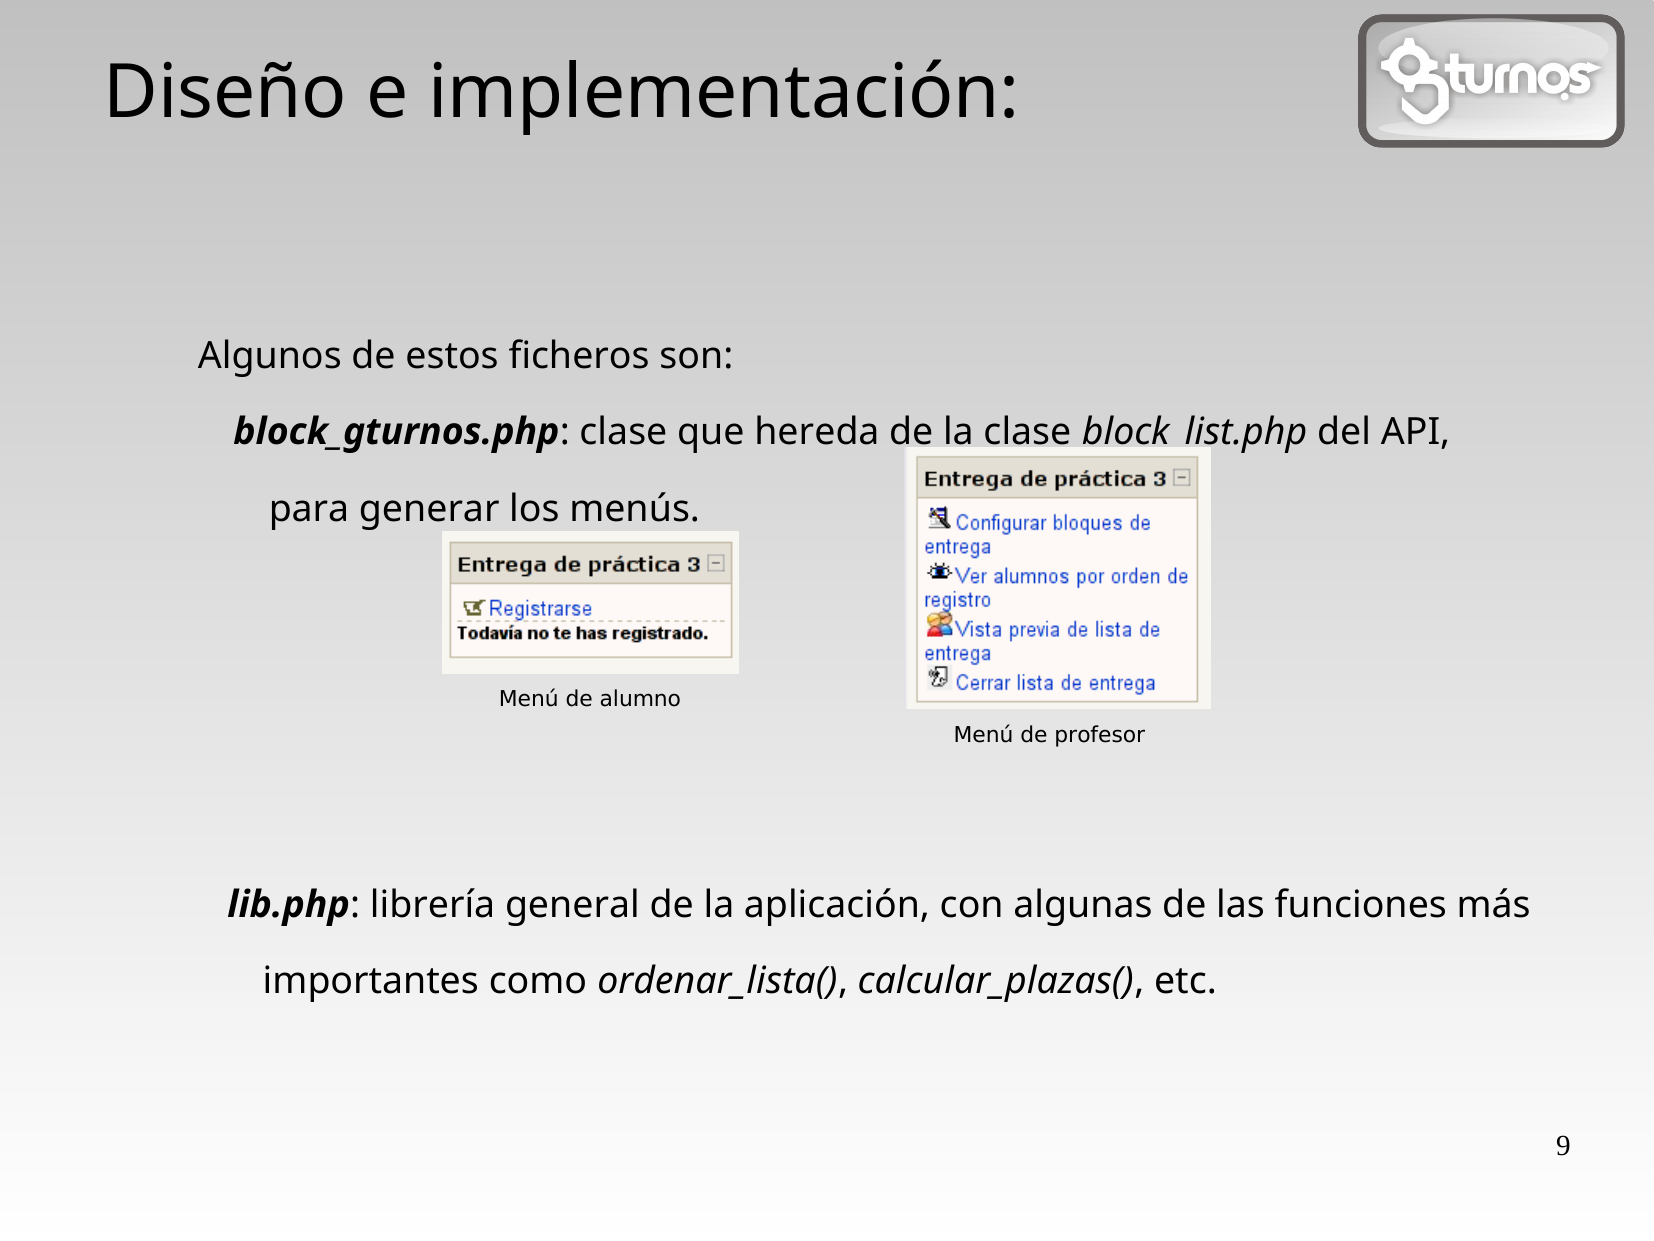

Diseño e implementación:
Algunos de estos ficheros son:
block_gturnos.php: clase que hereda de la clase block_list.php del API, para generar los menús.
Menú de alumno
Menú de profesor
lib.php: librería general de la aplicación, con algunas de las funciones más importantes como ordenar_lista(), calcular_plazas(), etc.
9